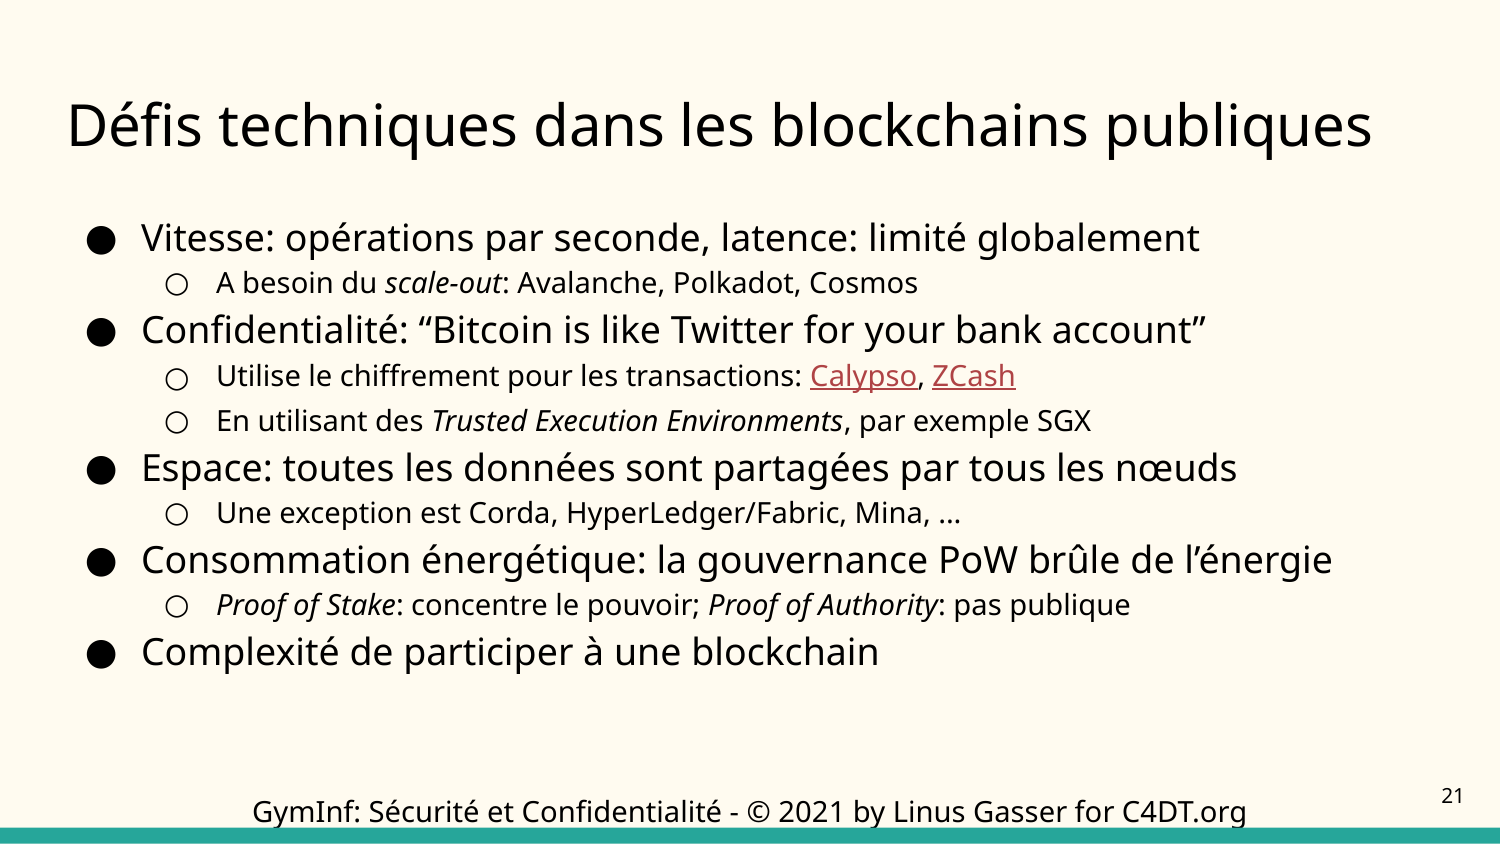

# Défis techniques dans les blockchains publiques
Vitesse: opérations par seconde, latence: limité globalement
A besoin du scale-out: Avalanche, Polkadot, Cosmos
Confidentialité: “Bitcoin is like Twitter for your bank account”
Utilise le chiffrement pour les transactions: Calypso, ZCash
En utilisant des Trusted Execution Environments, par exemple SGX
Espace: toutes les données sont partagées par tous les nœuds
Une exception est Corda, HyperLedger/Fabric, Mina, ...
Consommation énergétique: la gouvernance PoW brûle de l’énergie
Proof of Stake: concentre le pouvoir; Proof of Authority: pas publique
Complexité de participer à une blockchain